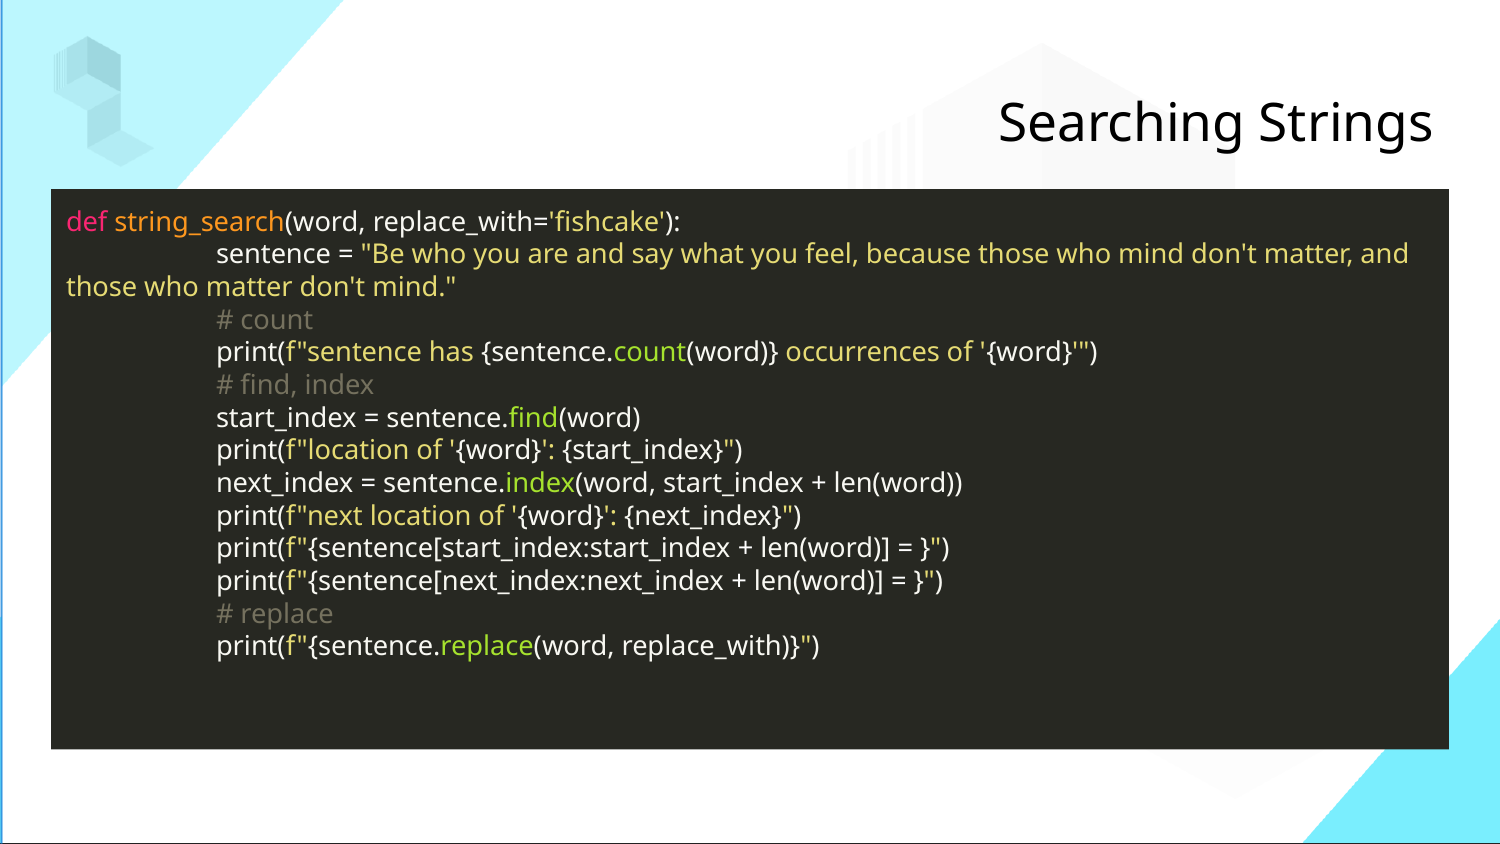

# Searching Strings
def string_search(word, replace_with='fishcake'):
	sentence = "Be who you are and say what you feel, because those who mind don't matter, and those who matter don't mind."
	# count
	print(f"sentence has {sentence.count(word)} occurrences of '{word}'")
	# find, index
	start_index = sentence.find(word)
	print(f"location of '{word}': {start_index}")
	next_index = sentence.index(word, start_index + len(word))
	print(f"next location of '{word}': {next_index}")
	print(f"{sentence[start_index:start_index + len(word)] = }")
	print(f"{sentence[next_index:next_index + len(word)] = }")
	# replace
	print(f"{sentence.replace(word, replace_with)}")